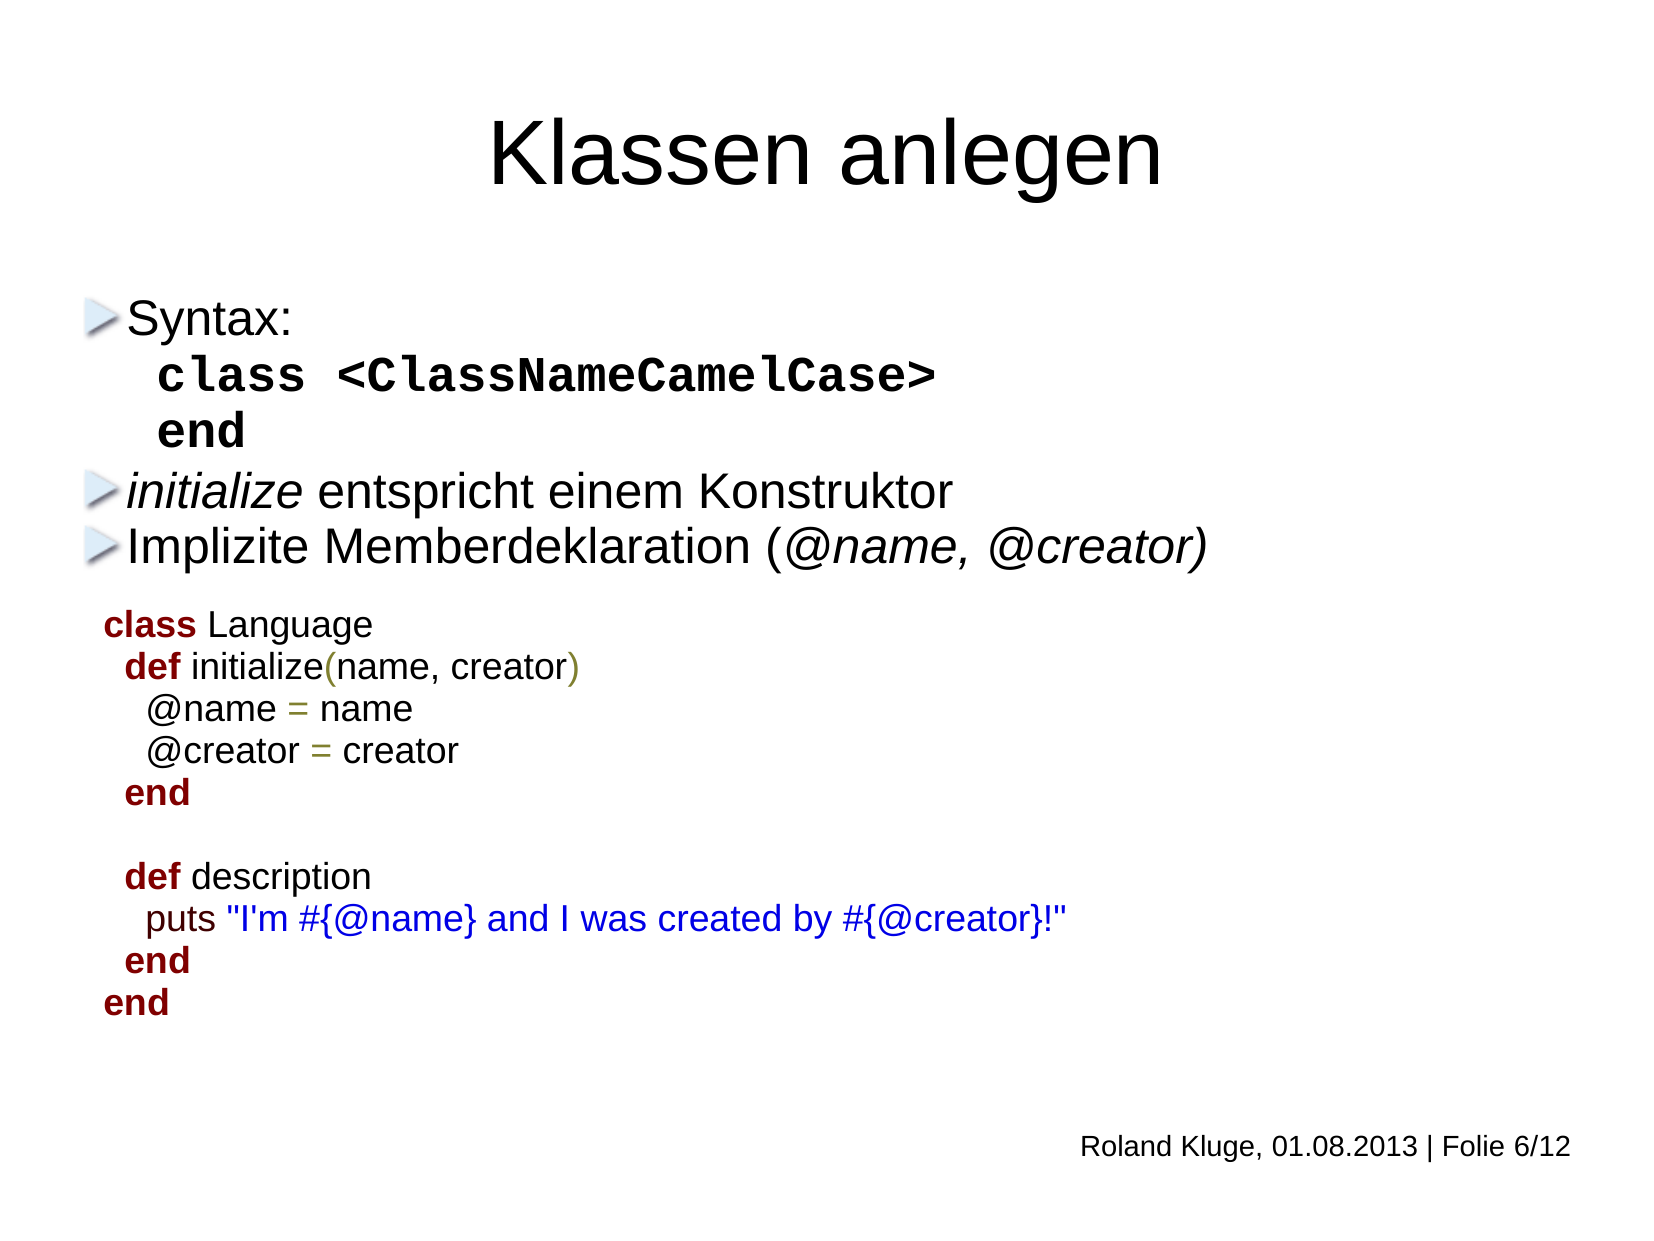

# Klassen anlegen
Syntax:
	class <ClassNameCamelCase>
	end
initialize entspricht einem Konstruktor
Implizite Memberdeklaration (@name, @creator)
class Language
 def initialize(name, creator)
 @name = name
 @creator = creator
 end
 def description
 puts "I'm #{@name} and I was created by #{@creator}!"
 end
end